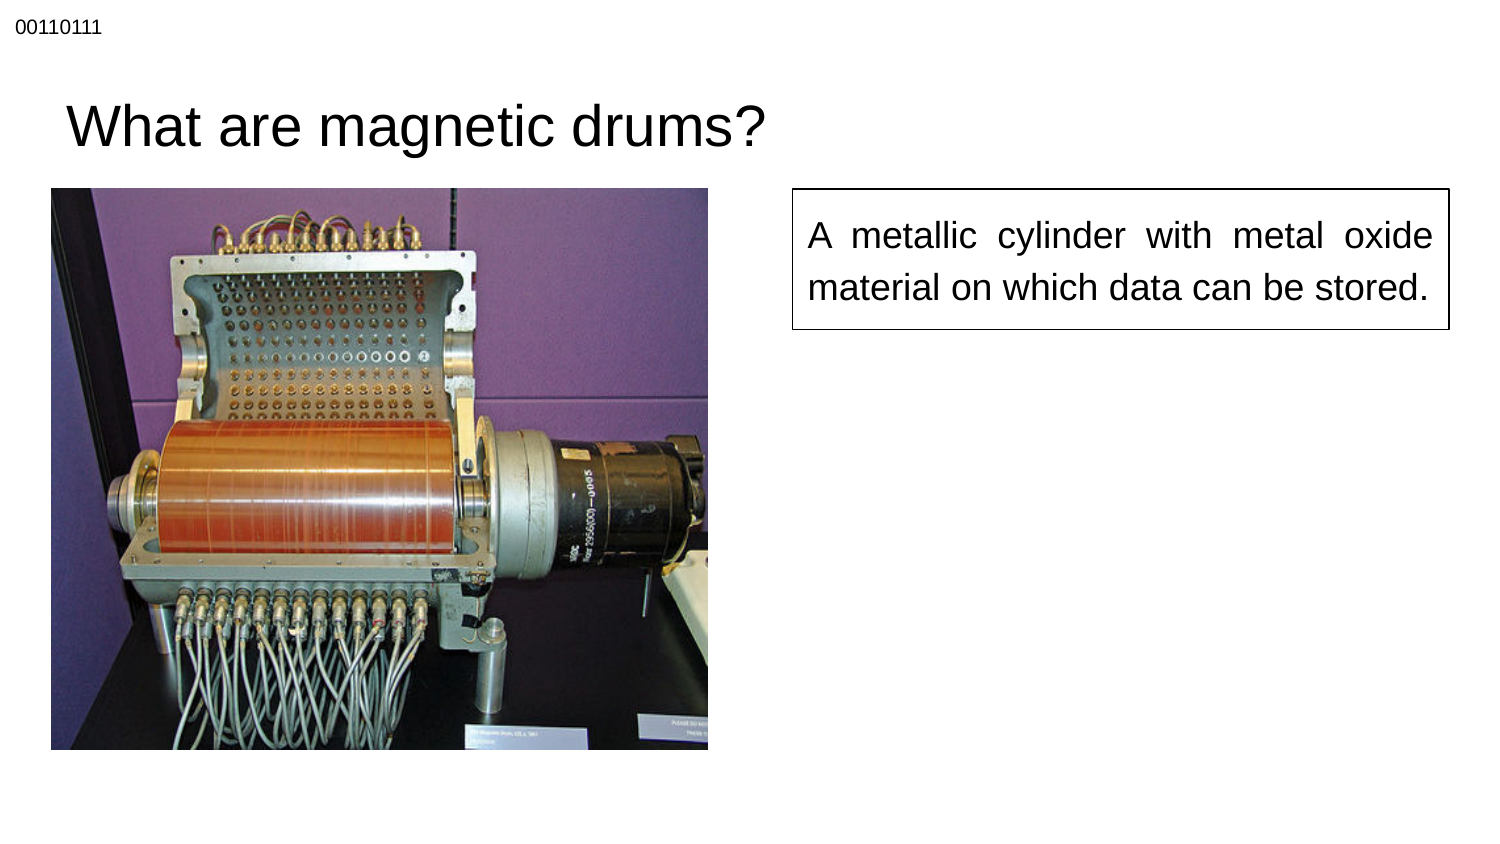

00110111
# What are magnetic drums?
A metallic cylinder with metal oxide material on which data can be stored.